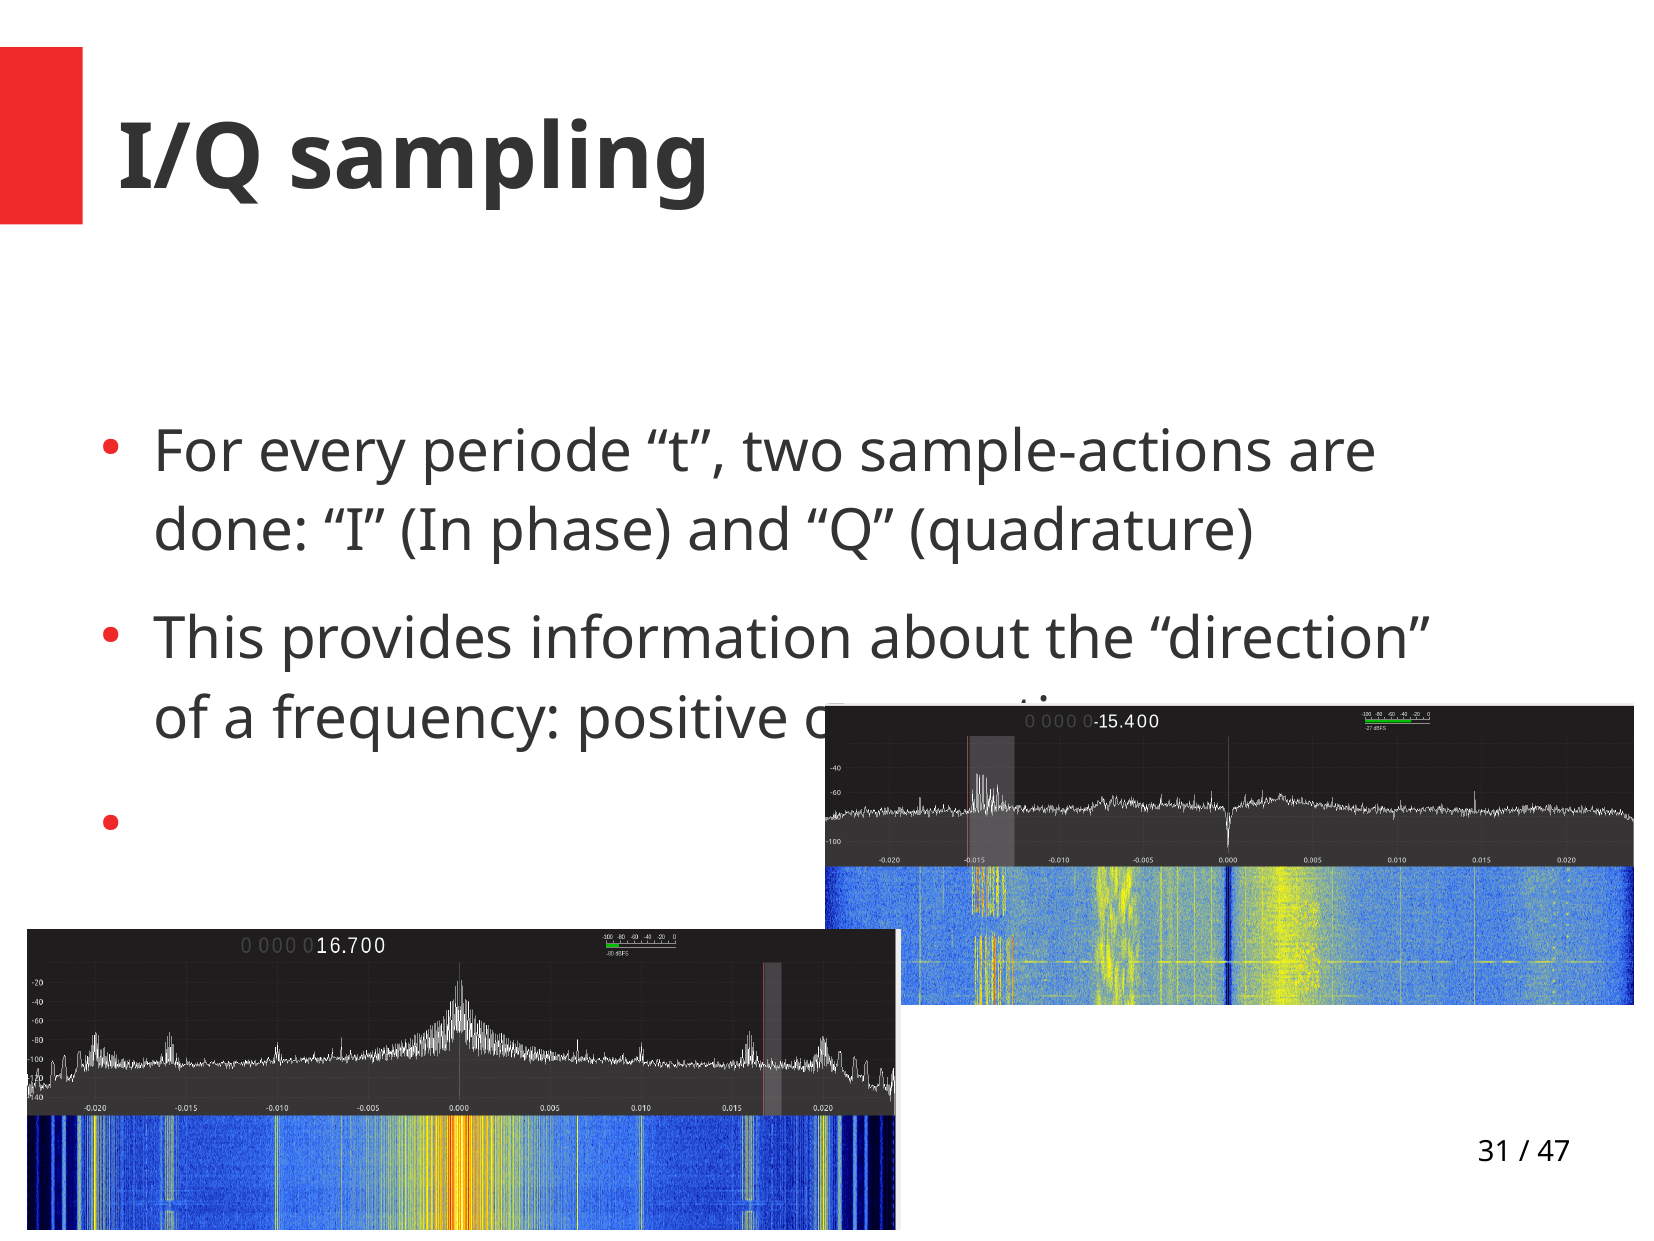

# I/Q sampling
For every periode “t”, two sample-actions are done: “I” (In phase) and “Q” (quadrature)
This provides information about the “direction” of a frequency: positive or negative
31